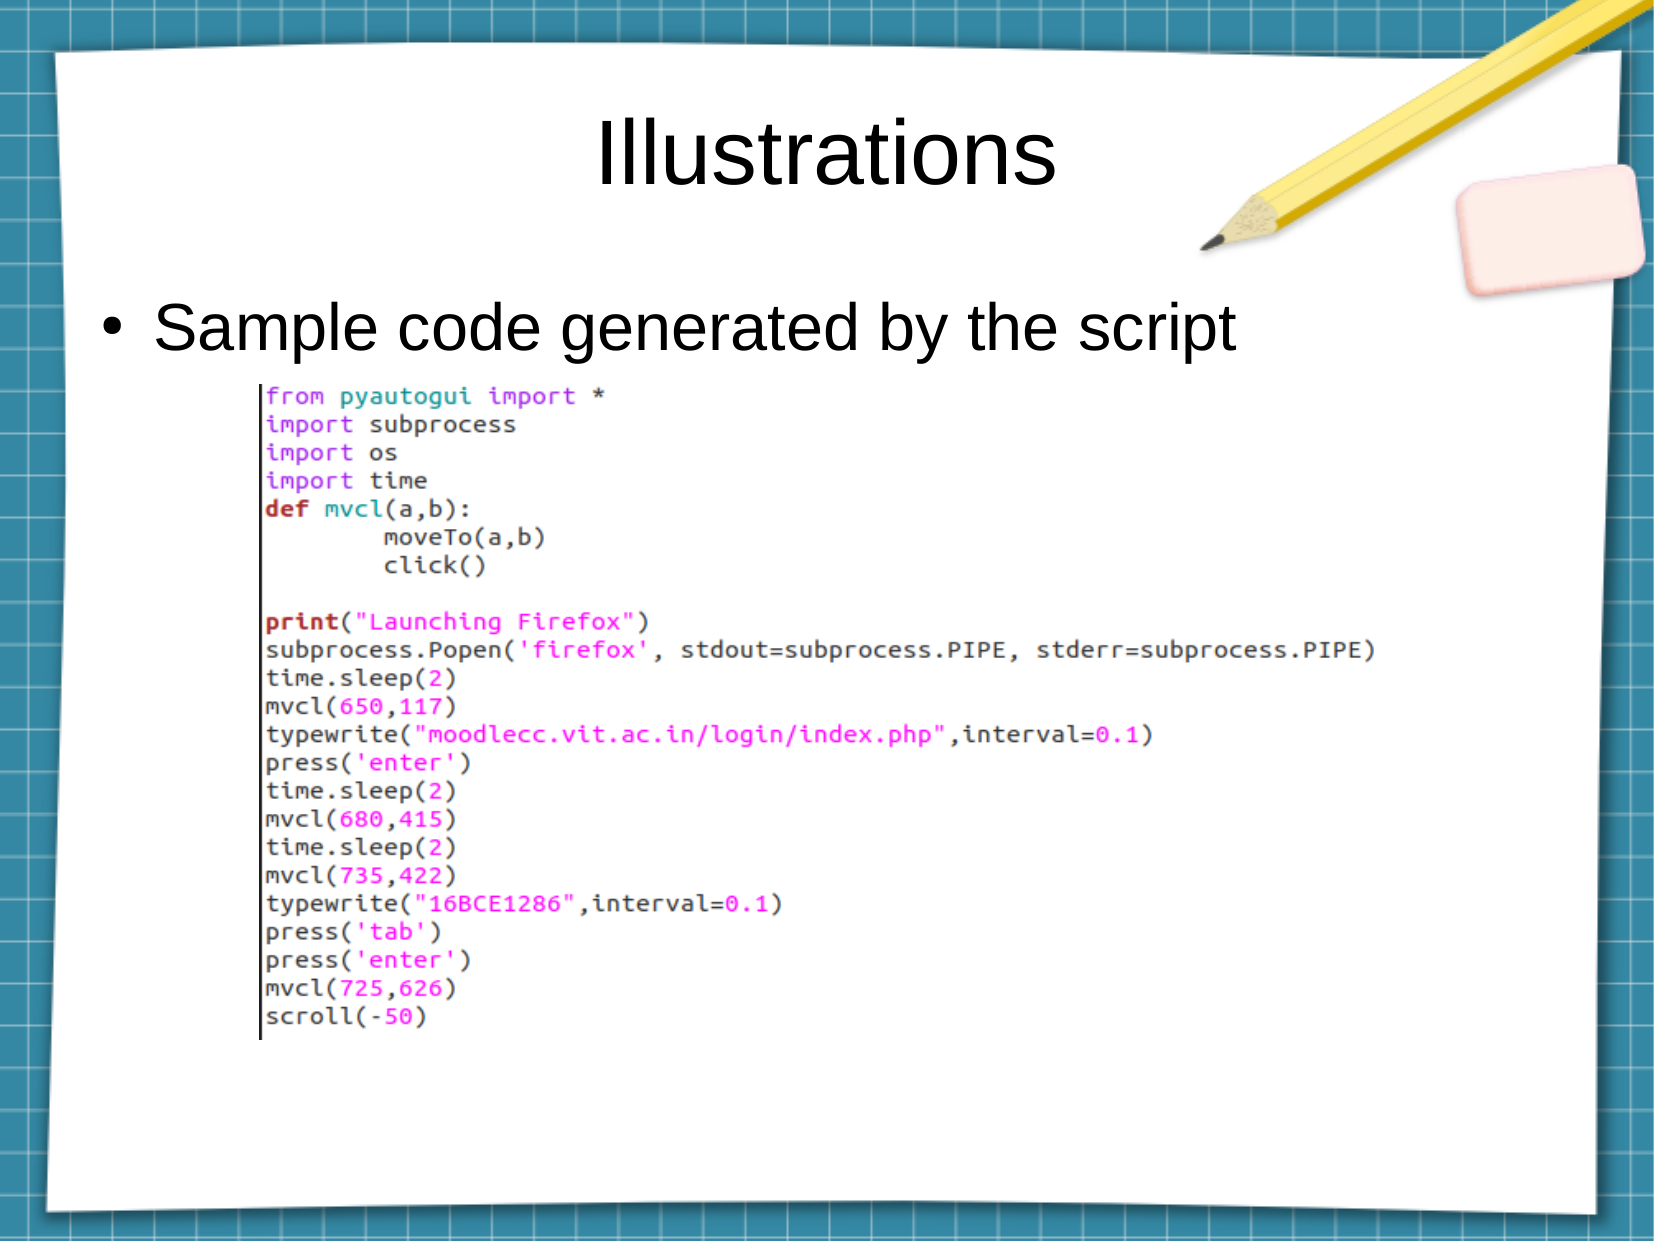

# Illustrations
Sample code generated by the script